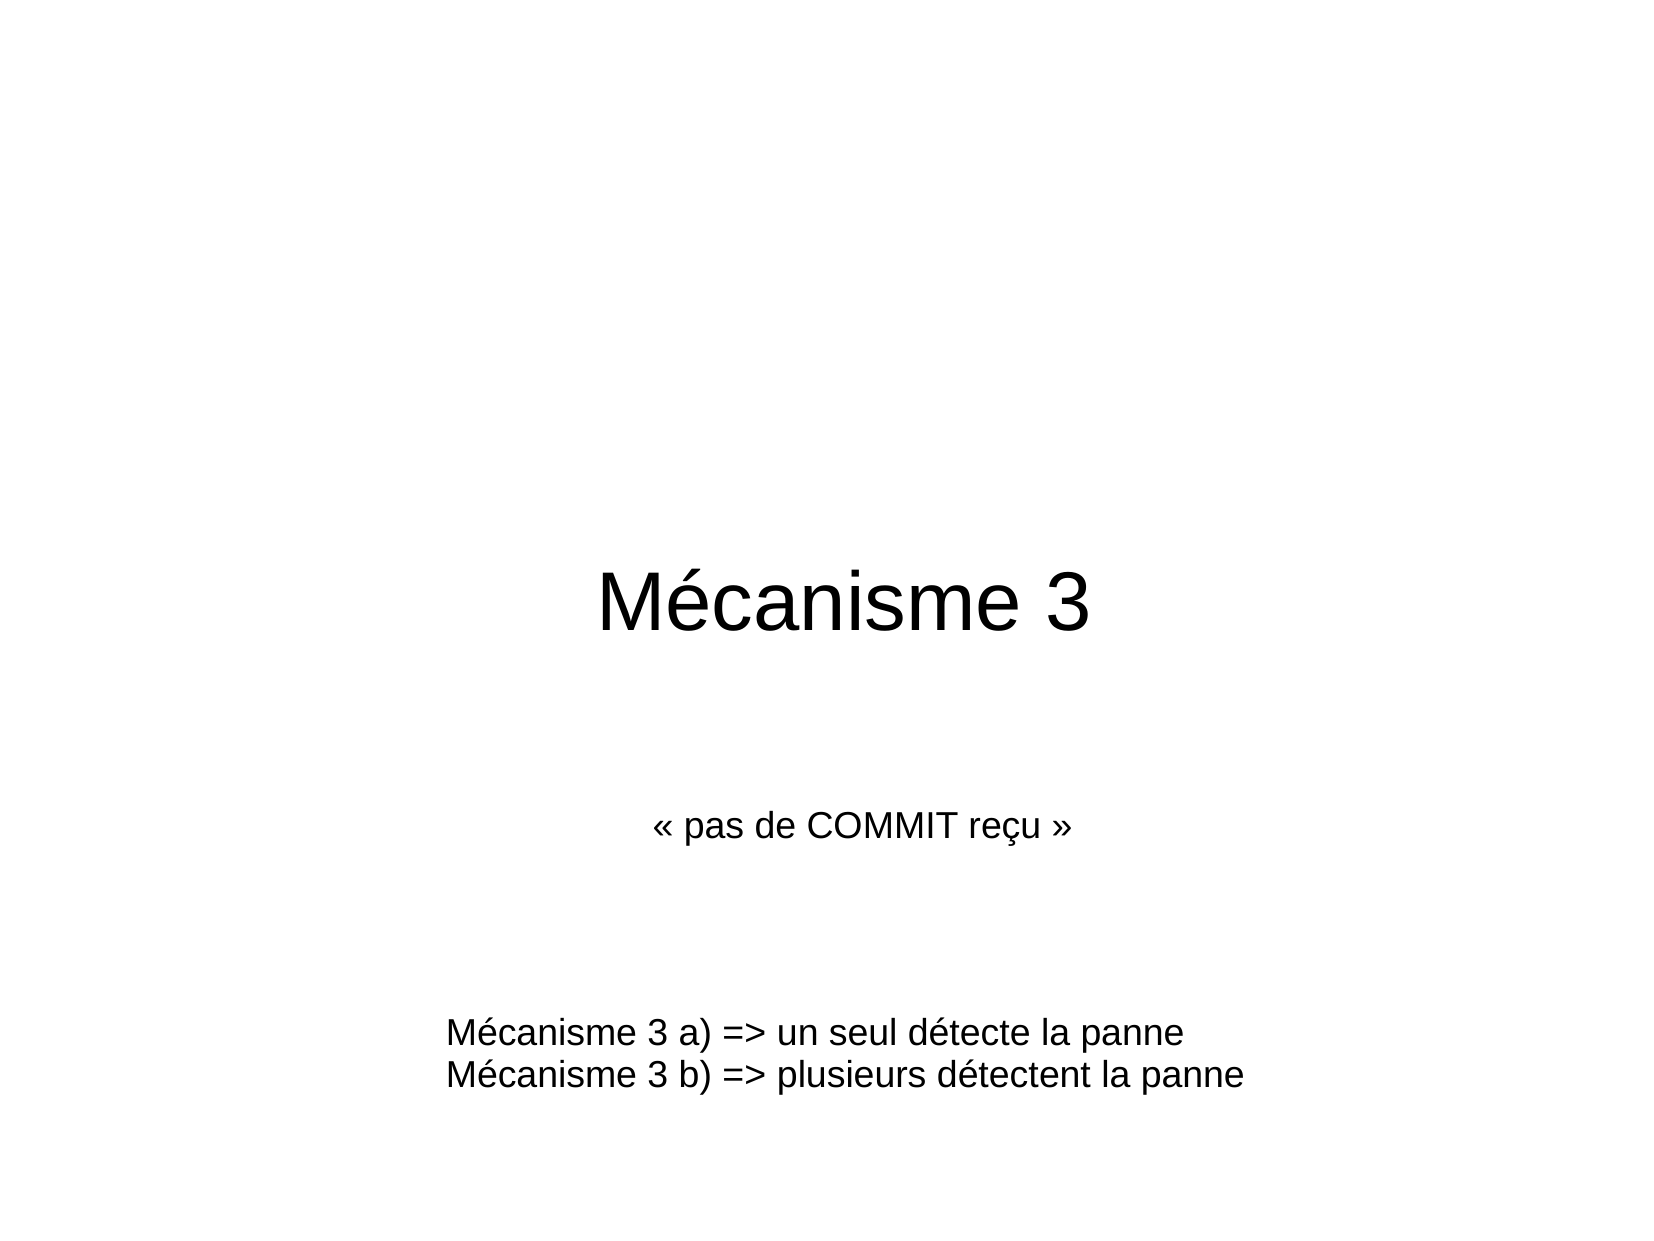

Mécanisme 3
« pas de COMMIT reçu »
Mécanisme 3 a) => un seul détecte la panne
Mécanisme 3 b) => plusieurs détectent la panne